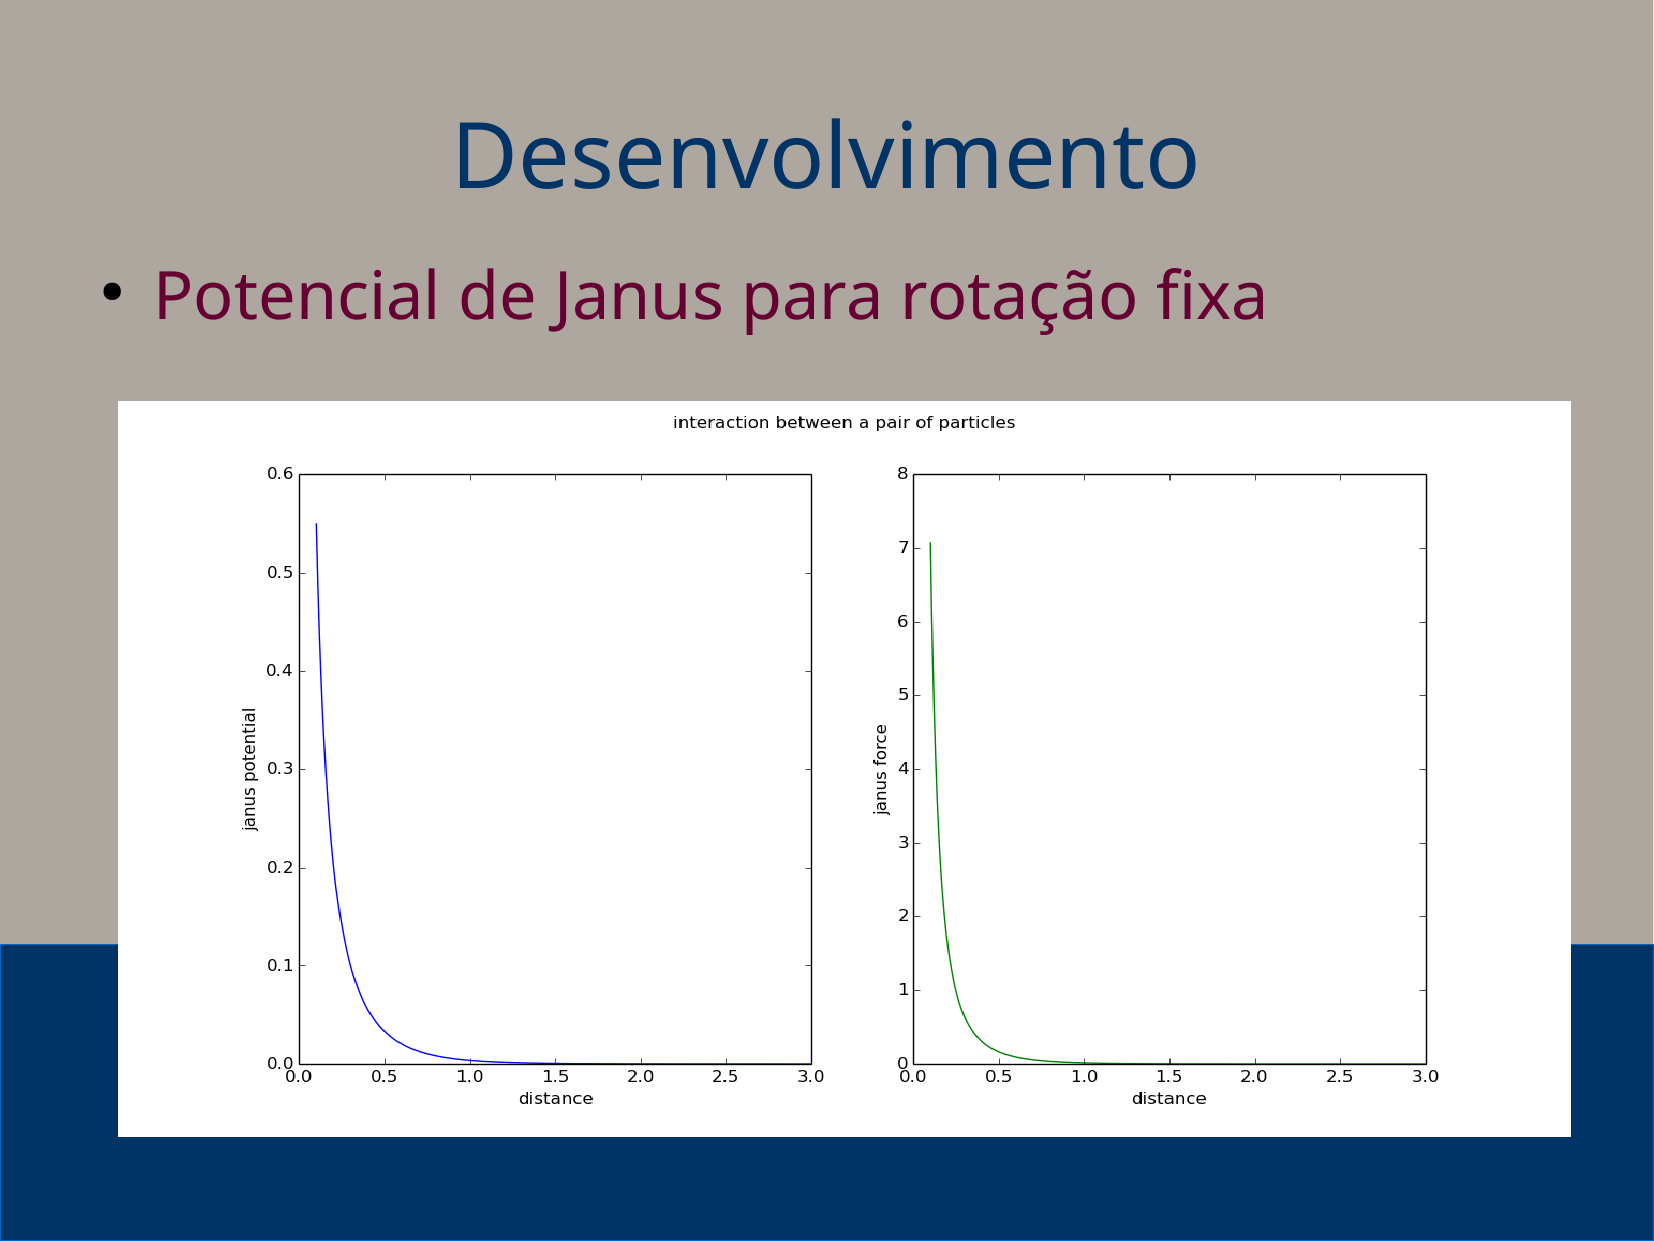

# Desenvolvimento
Potencial de Janus para rotação fixa